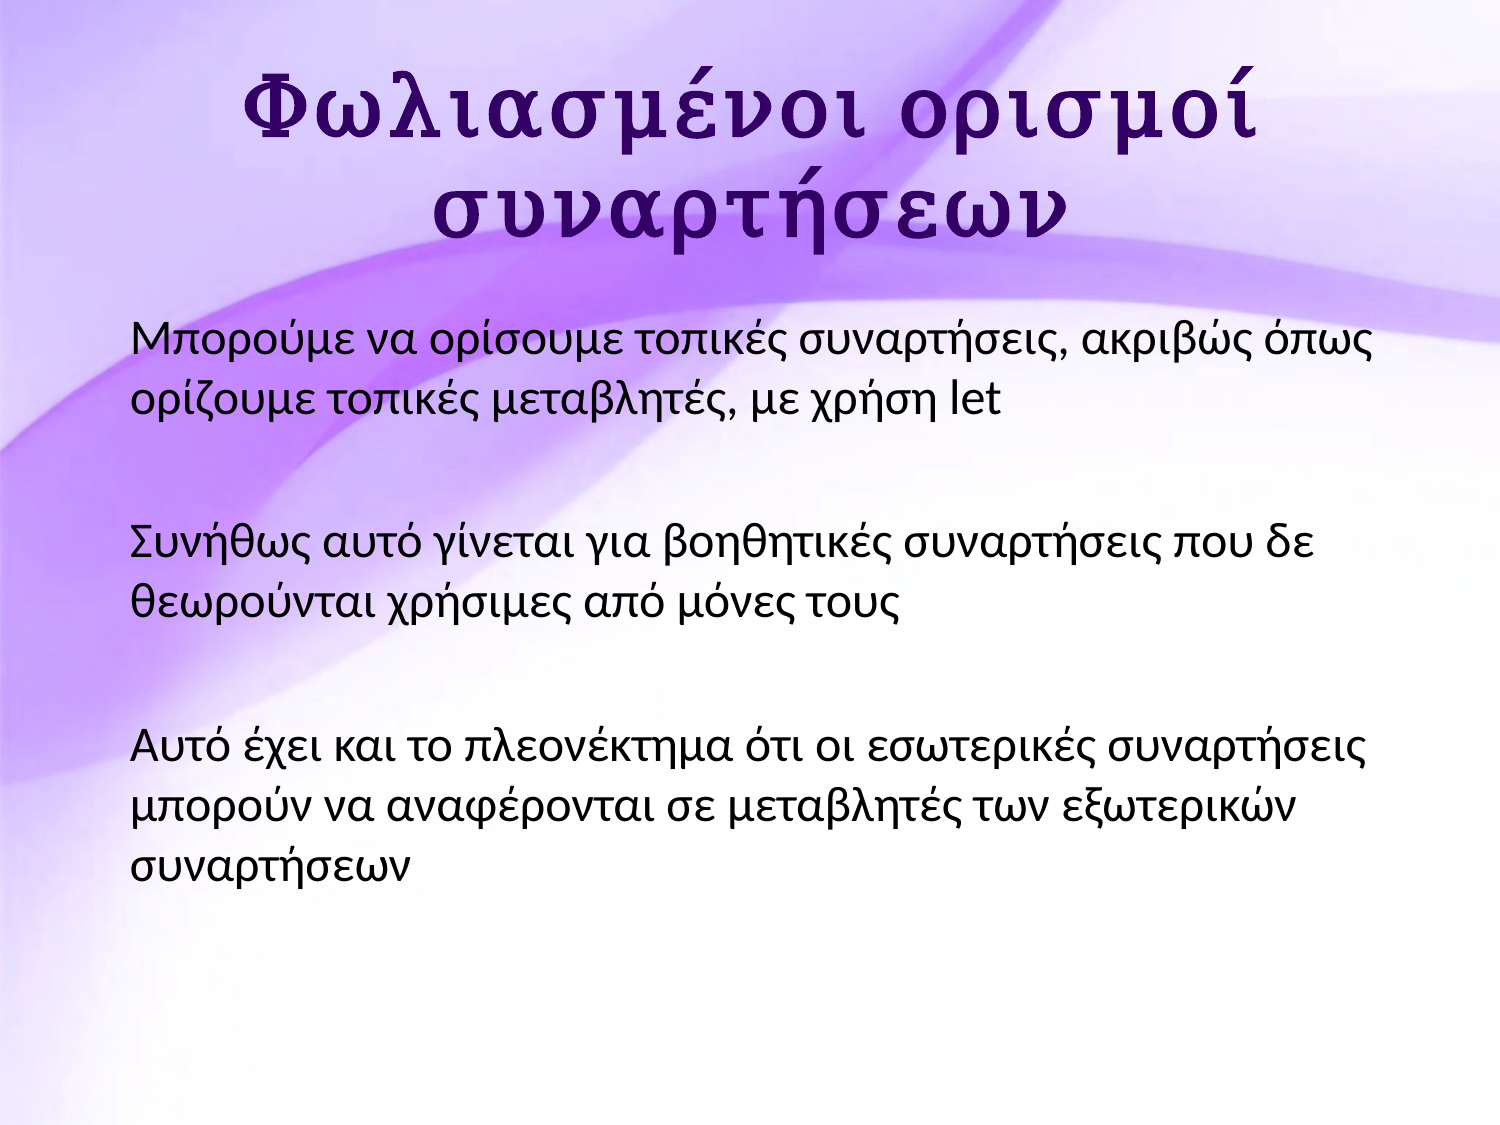

# Φωλιασμένοι ορισμοί συναρτήσεων
Μπορούμε να ορίσουμε τοπικές συναρτήσεις, ακριβώς όπως ορίζουμε τοπικές μεταβλητές, με χρήση let
Συνήθως αυτό γίνεται για βοηθητικές συναρτήσεις που δε θεωρούνται χρήσιμες από μόνες τους
Αυτό έχει και το πλεονέκτημα ότι οι εσωτερικές συναρτήσεις μπορούν να αναφέρονται σε μεταβλητές των εξωτερικών συναρτήσεων